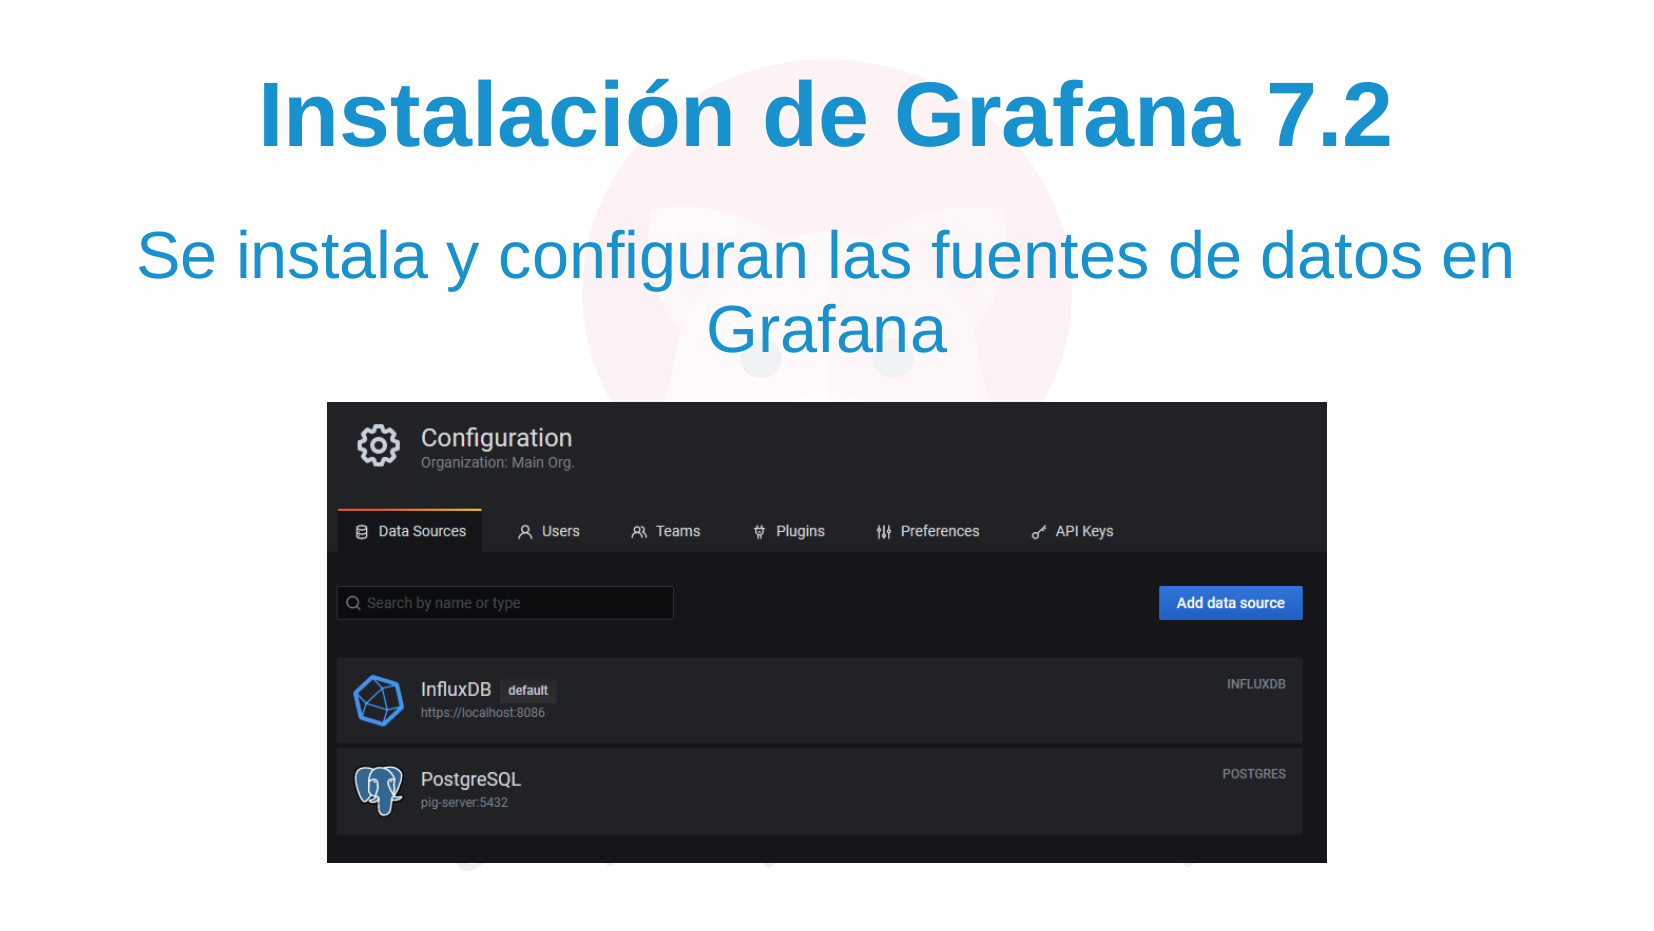

# Instalación de Grafana 7.2
Se instala y configuran las fuentes de datos en Grafana